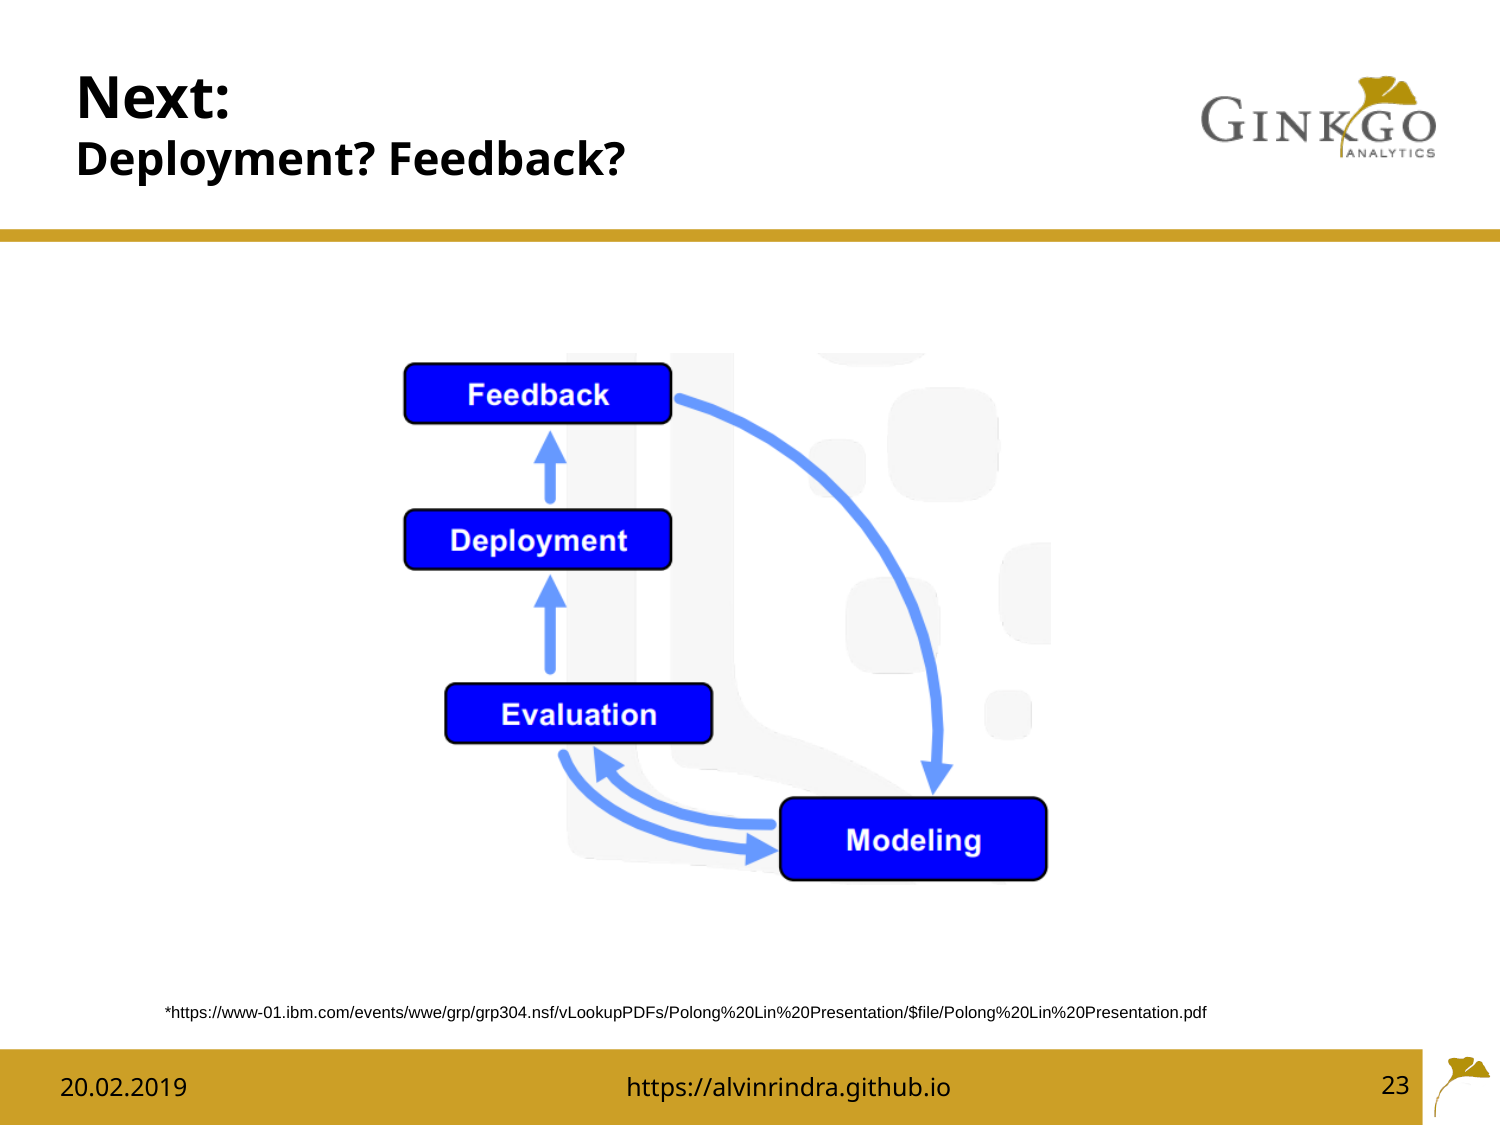

Next:
Deployment? Feedback?
#
*https://www-01.ibm.com/events/wwe/grp/grp304.nsf/vLookupPDFs/Polong%20Lin%20Presentation/$file/Polong%20Lin%20Presentation.pdf
					https://alvinrindra.github.io
20.02.2019